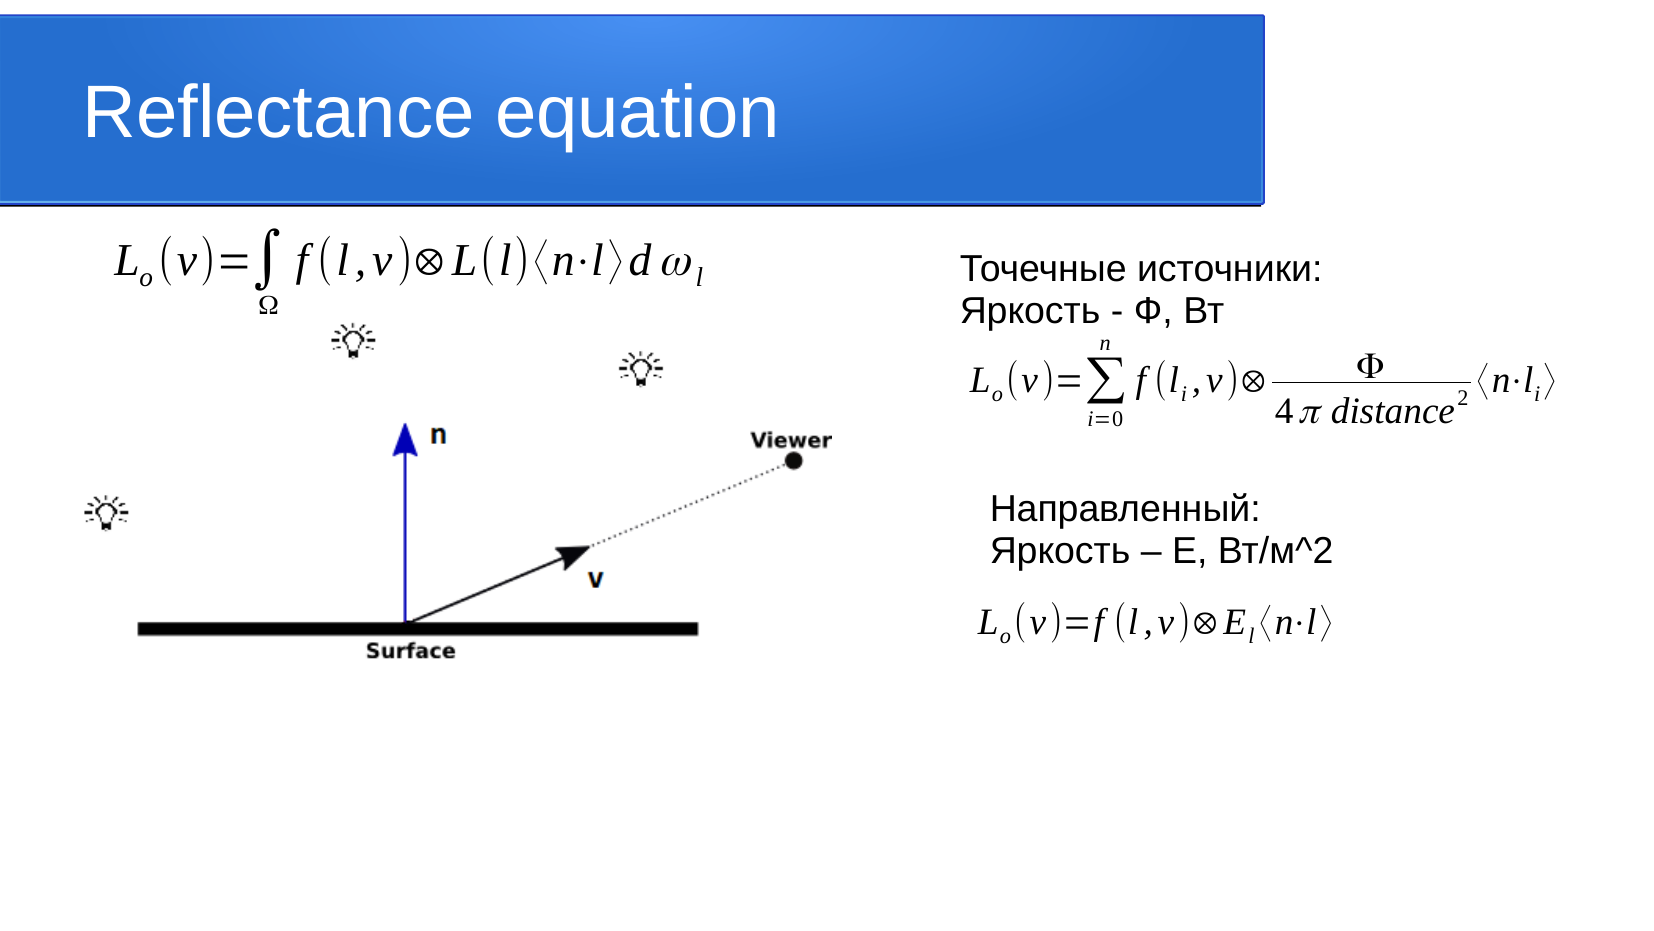

# Reflectance equation
Точечные источники:
Яркость - Ф, Вт
Направленный:
Яркость – E, Вт/м^2